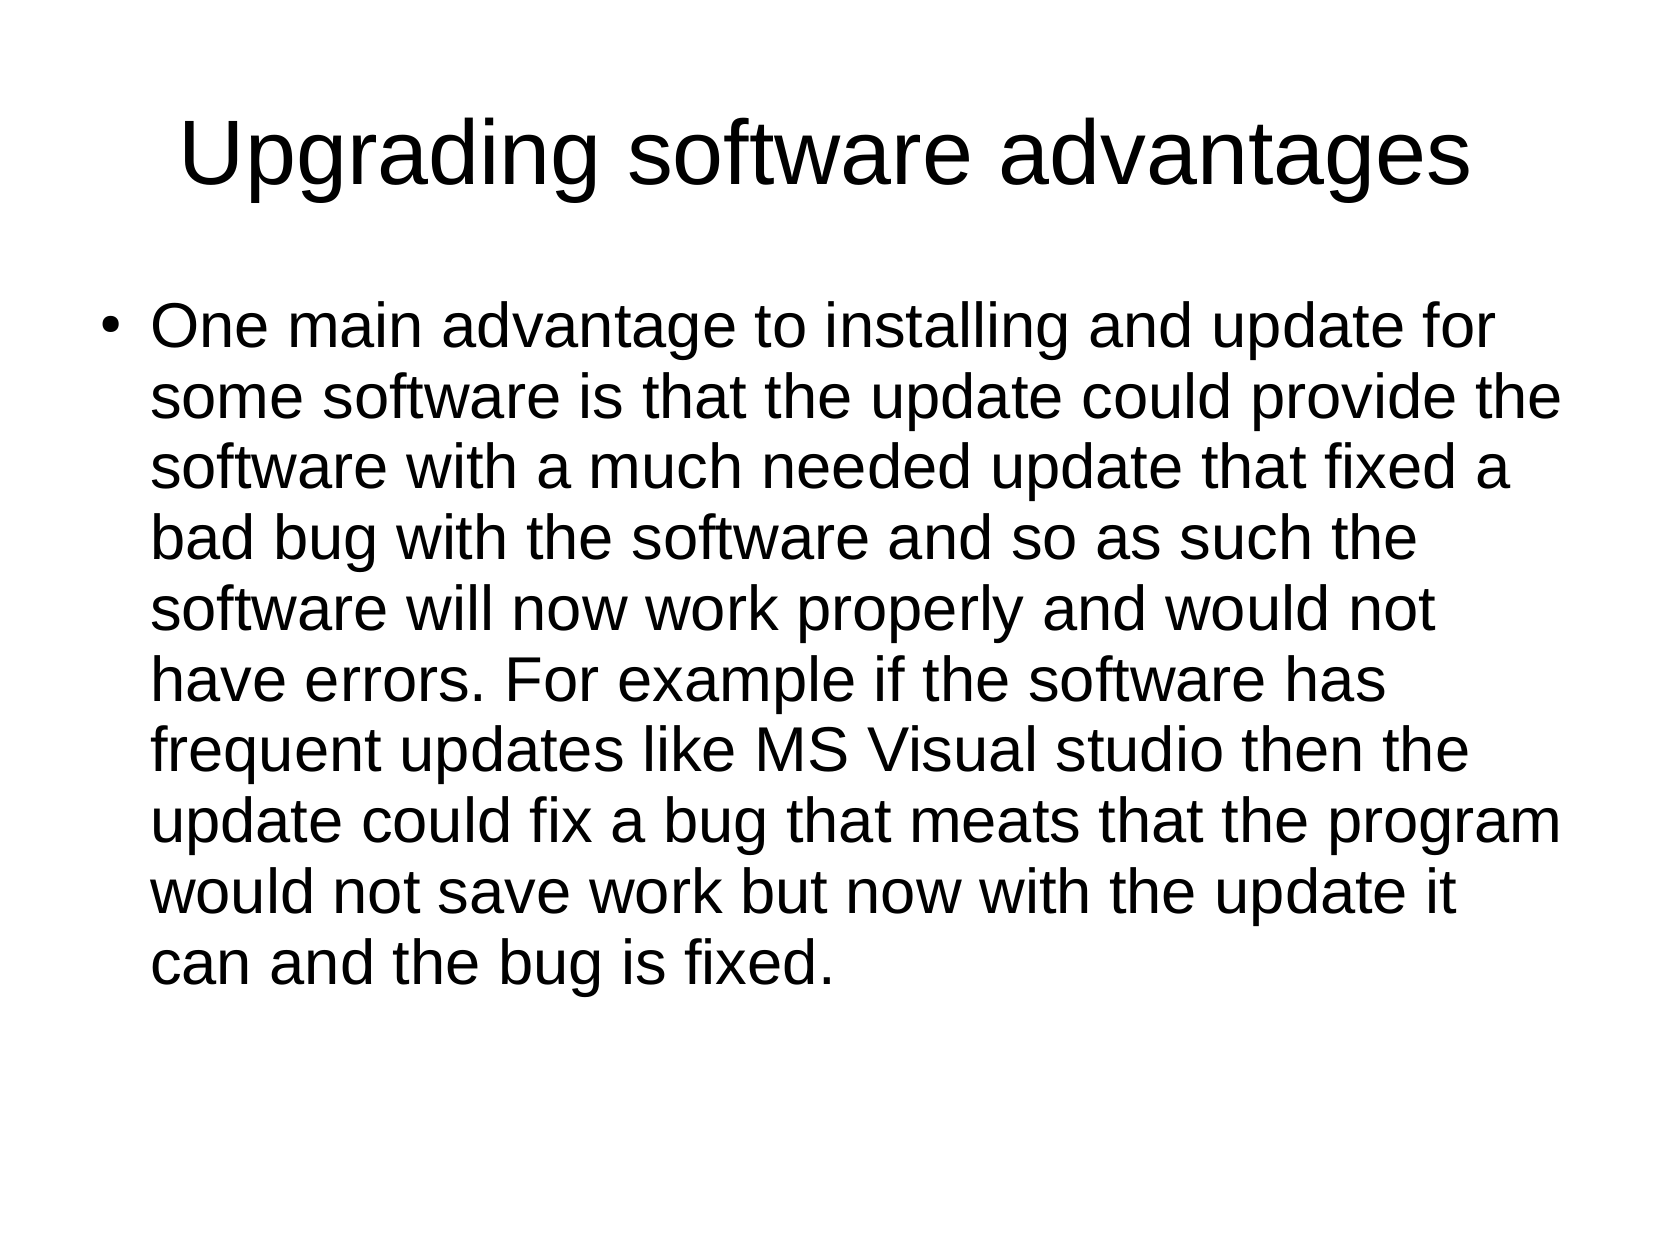

# Upgrading software advantages
One main advantage to installing and update for some software is that the update could provide the software with a much needed update that fixed a bad bug with the software and so as such the software will now work properly and would not have errors. For example if the software has frequent updates like MS Visual studio then the update could fix a bug that meats that the program would not save work but now with the update it can and the bug is fixed.